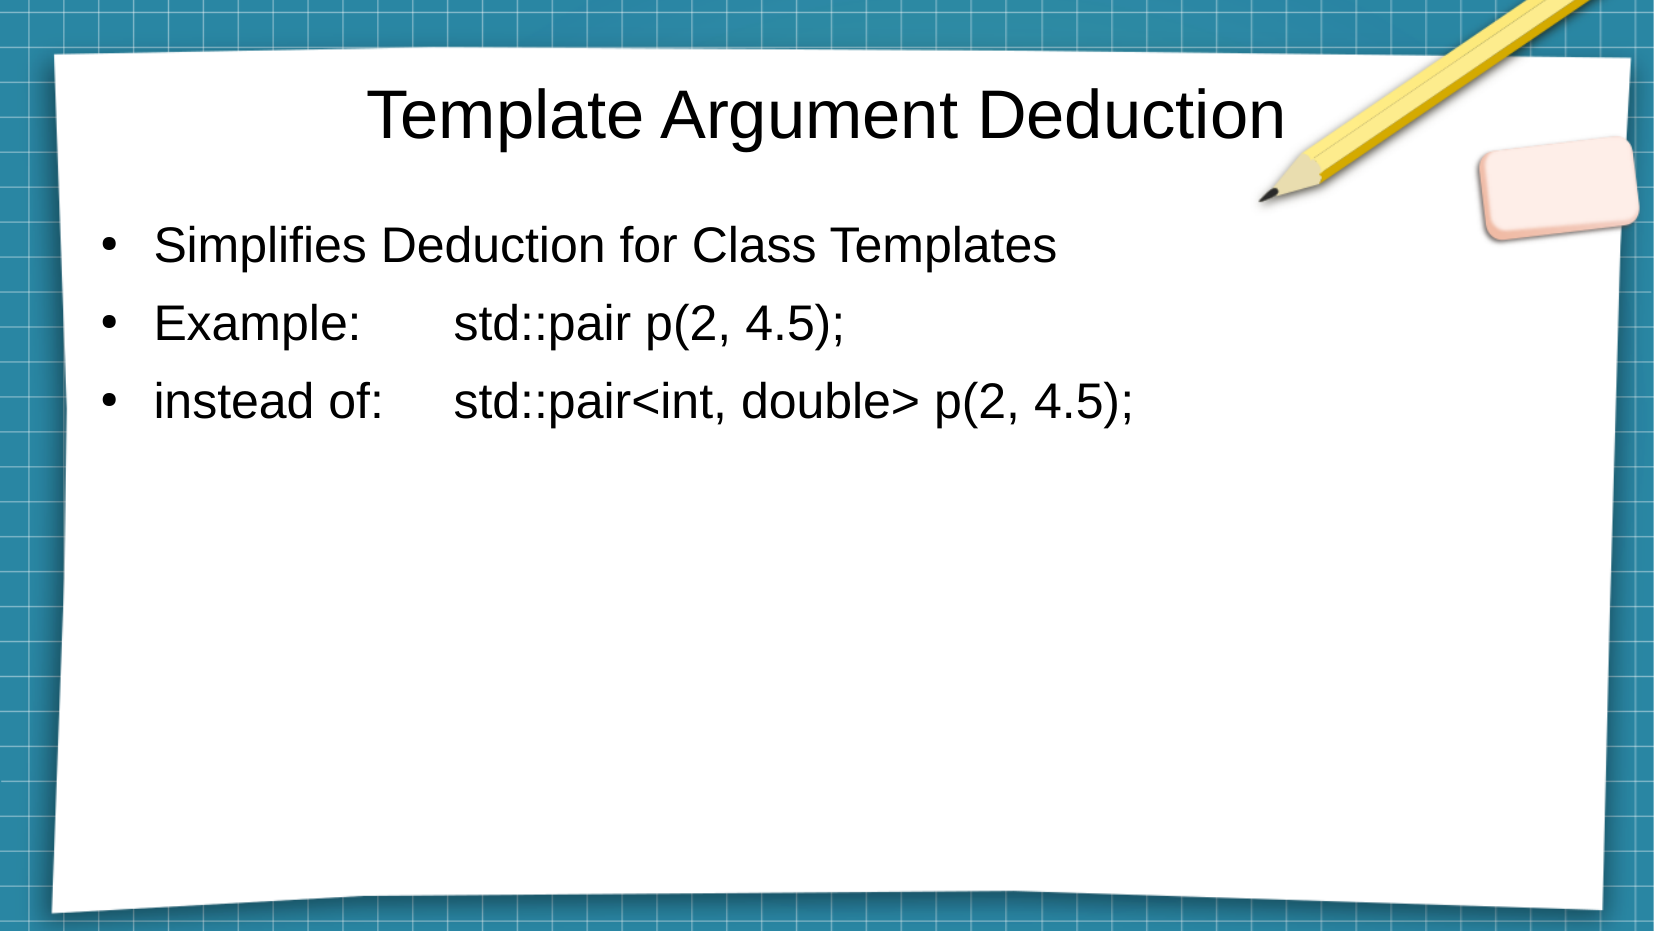

# Template Argument Deduction
Simplifies Deduction for Class Templates
Example: 		std::pair p(2, 4.5);
instead of: 	std::pair<int, double> p(2, 4.5);